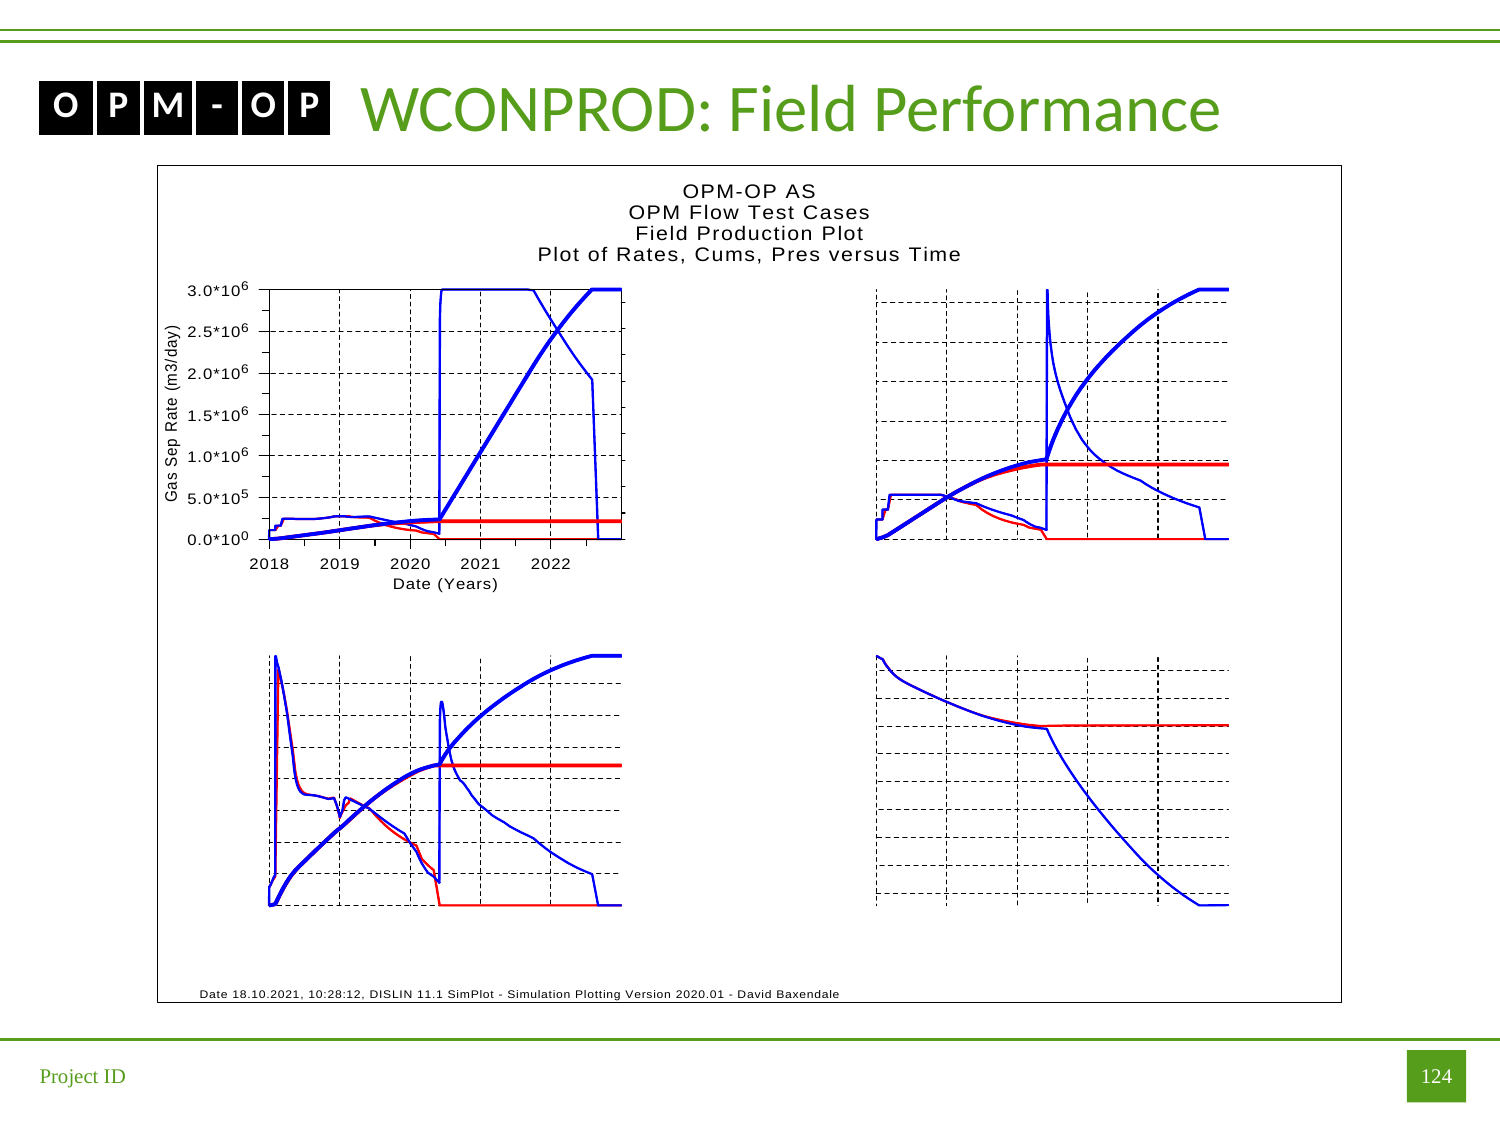

# WCONPROD: Field Performance
Project ID
124